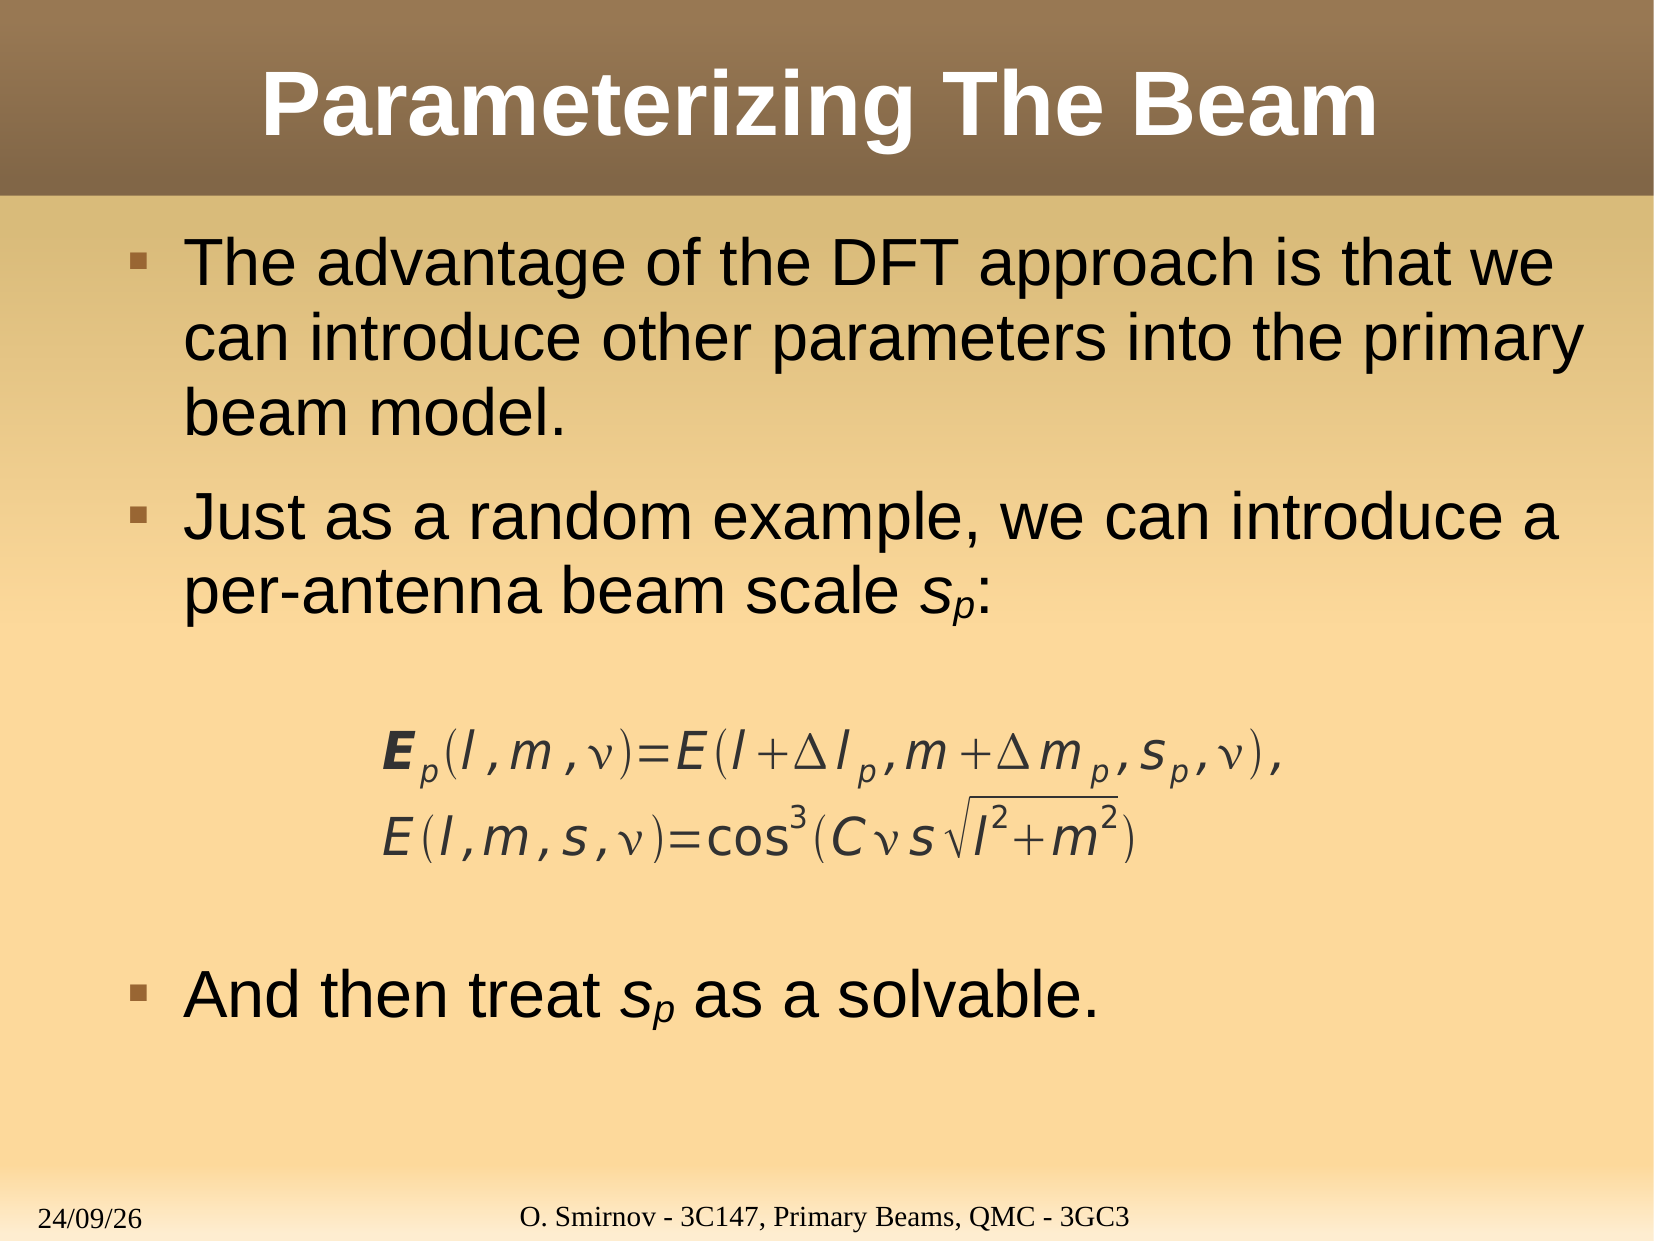

# Parameterizing The Beam
The advantage of the DFT approach is that we can introduce other parameters into the primary beam model.
Just as a random example, we can introduce a per-antenna beam scale sp:
And then treat sp as a solvable.
O. Smirnov - 3C147, Primary Beams, QMC - 3GC3